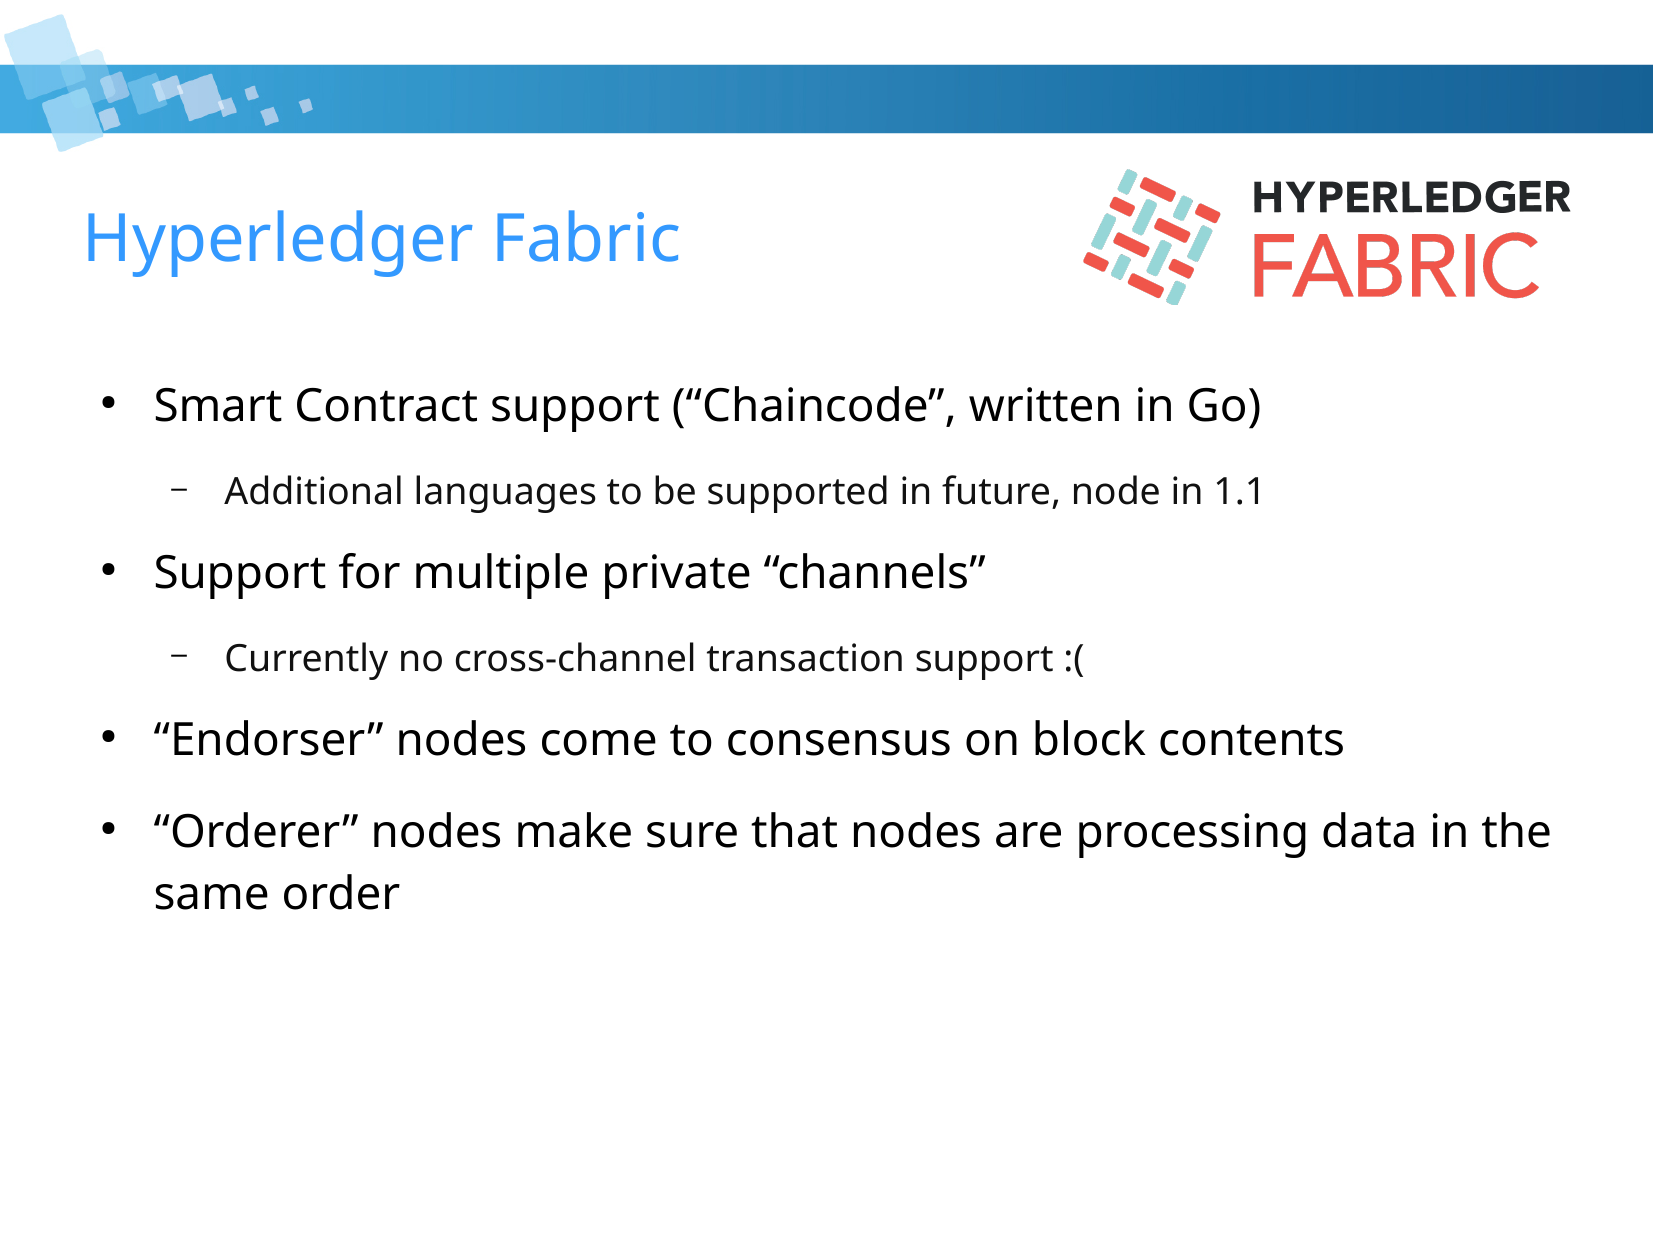

# Hyperledger Fabric
Smart Contract support (“Chaincode”, written in Go)
Additional languages to be supported in future, node in 1.1
Support for multiple private “channels”
Currently no cross-channel transaction support :(
“Endorser” nodes come to consensus on block contents
“Orderer” nodes make sure that nodes are processing data in the same order